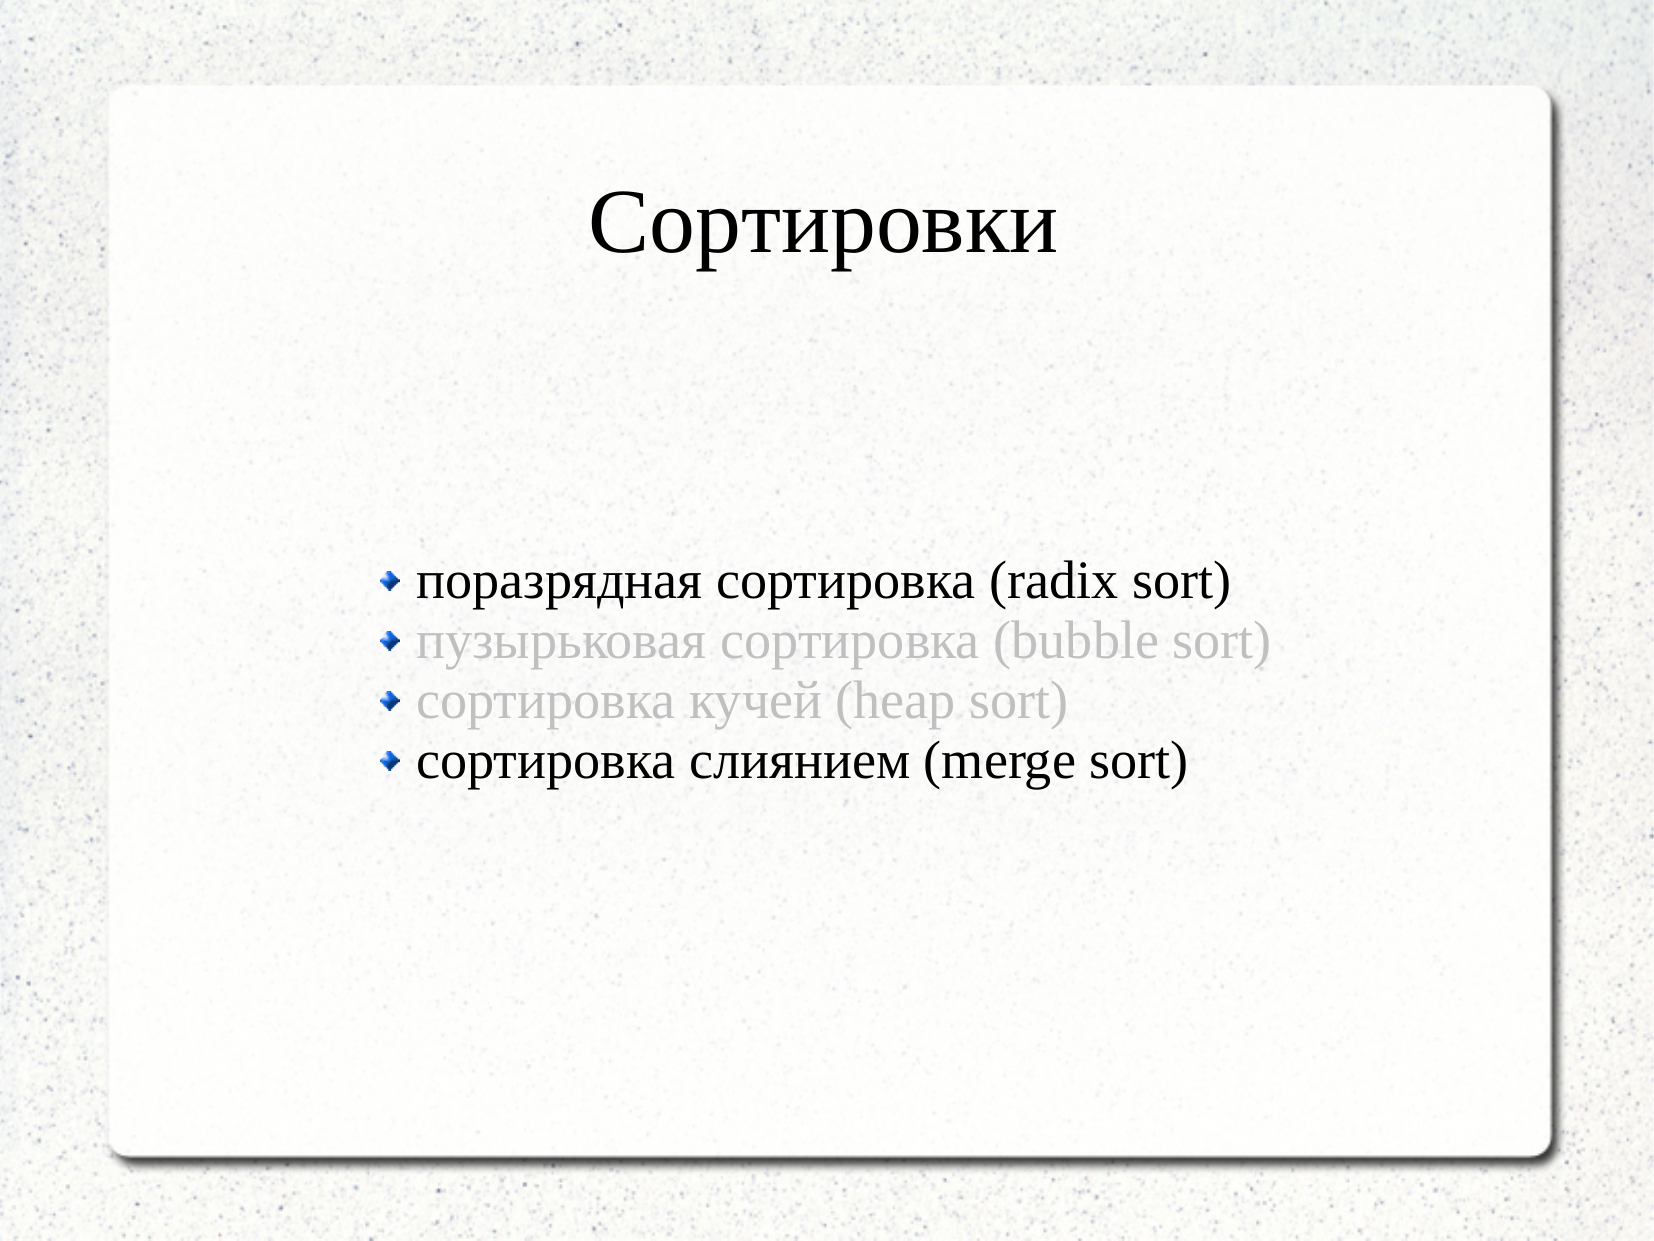

# Сортировки
поразрядная сортировка (radix sort)
пузырьковая сортировка (bubble sort)
сортировка кучей (heap sort)
сортировка слиянием (merge sort)